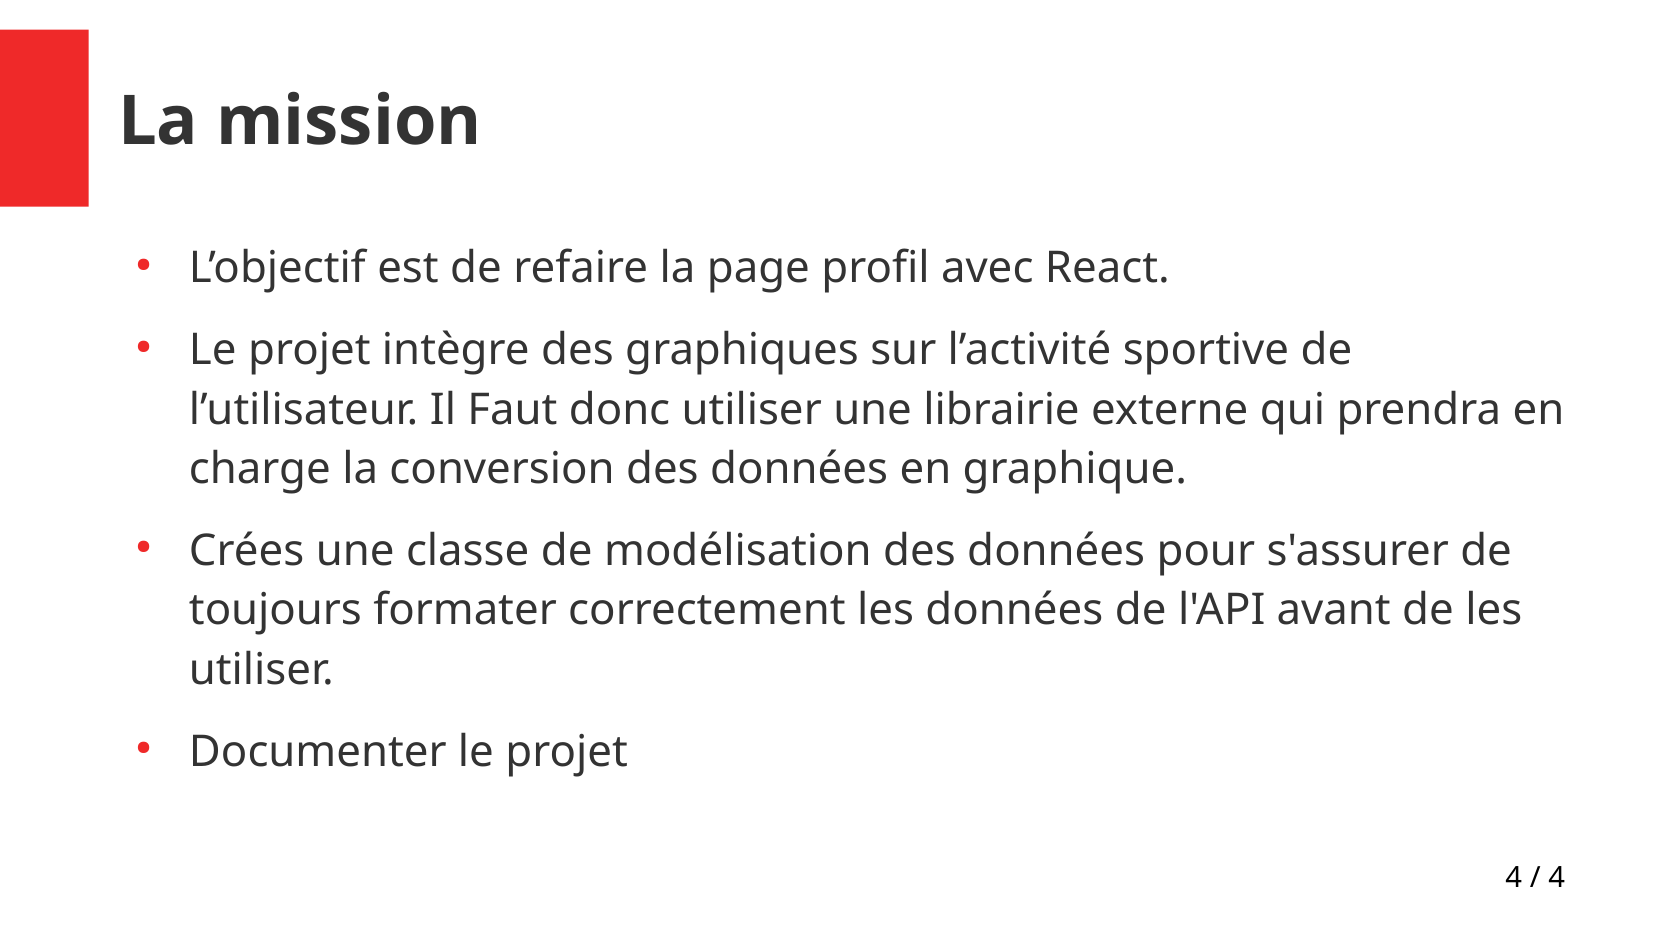

# La mission
L’objectif est de refaire la page profil avec React.
Le projet intègre des graphiques sur l’activité sportive de l’utilisateur. Il Faut donc utiliser une librairie externe qui prendra en charge la conversion des données en graphique.
Crées une classe de modélisation des données pour s'assurer de toujours formater correctement les données de l'API avant de les utiliser.
Documenter le projet
4